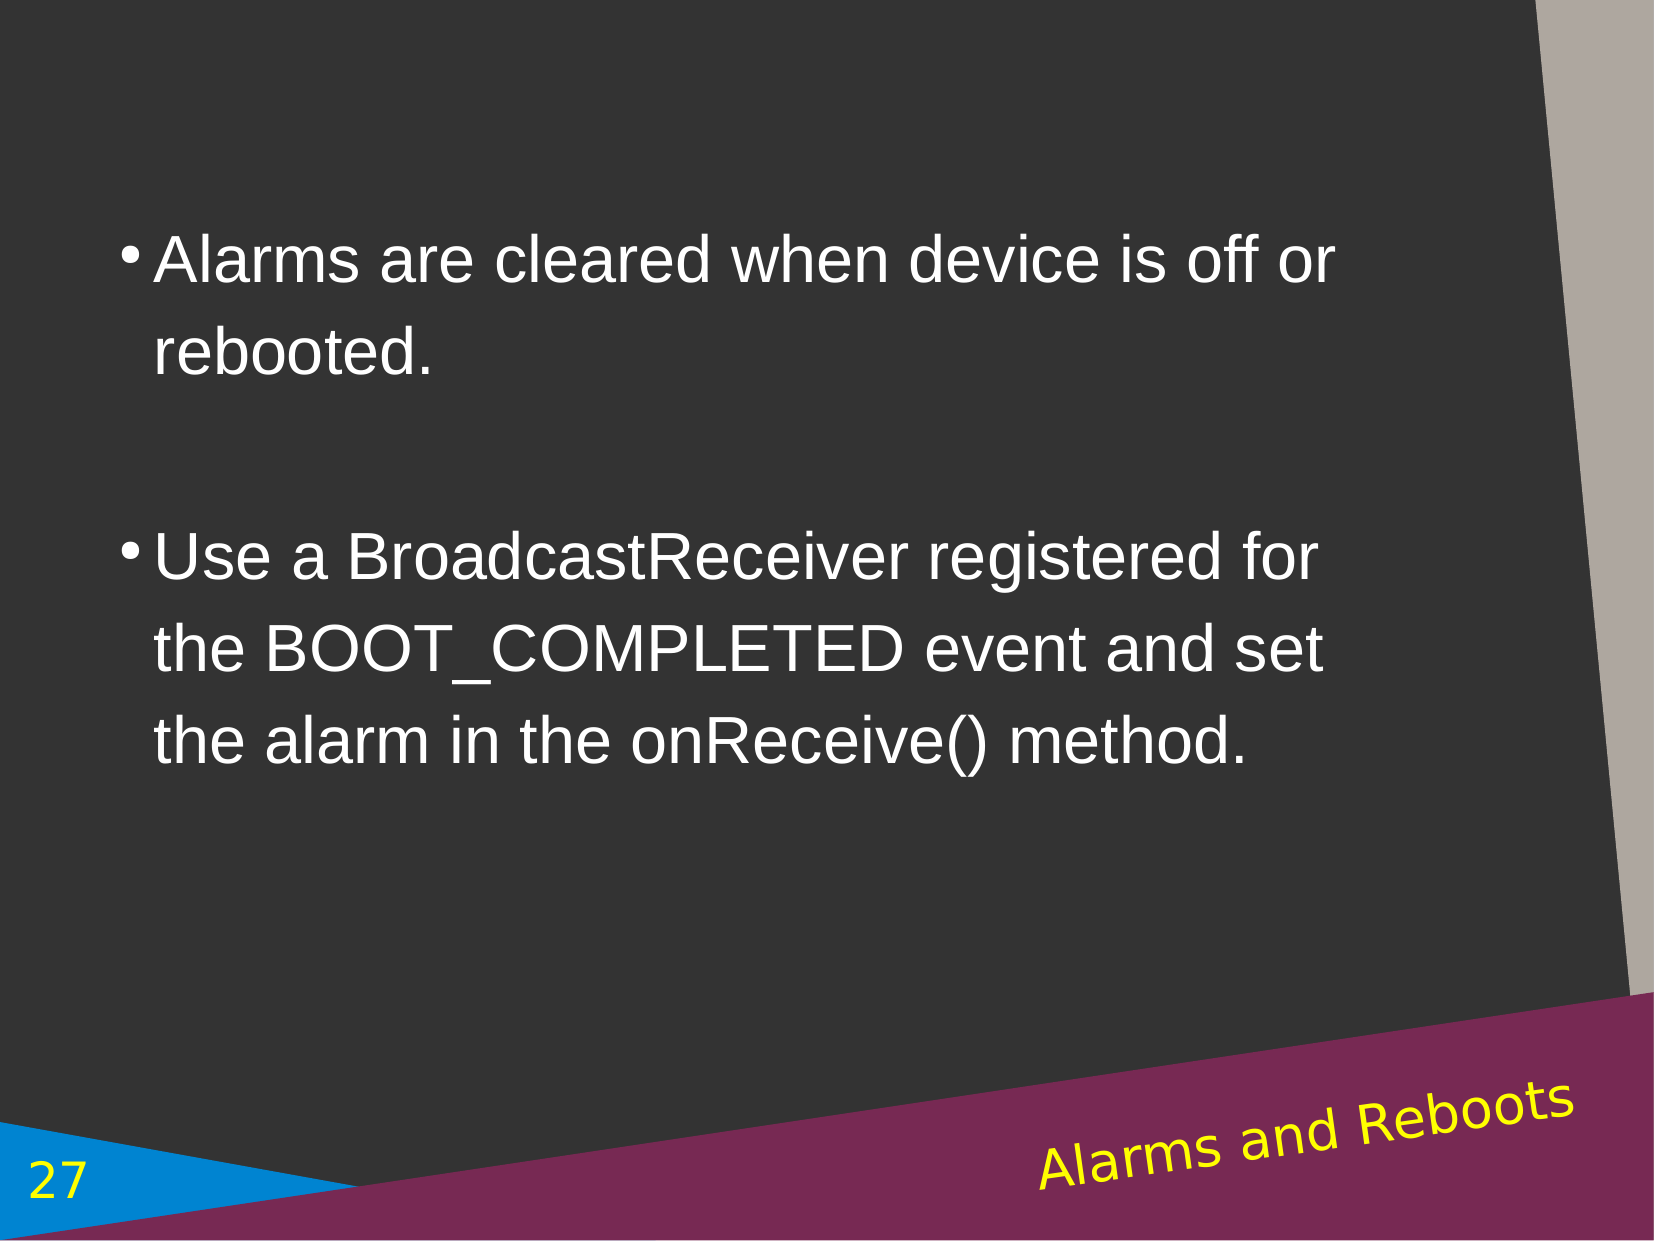

Alarms are cleared when device is off or rebooted.
Use a BroadcastReceiver registered for the BOOT_COMPLETED event and set the alarm in the onReceive() method.
# Alarms and Reboots
27